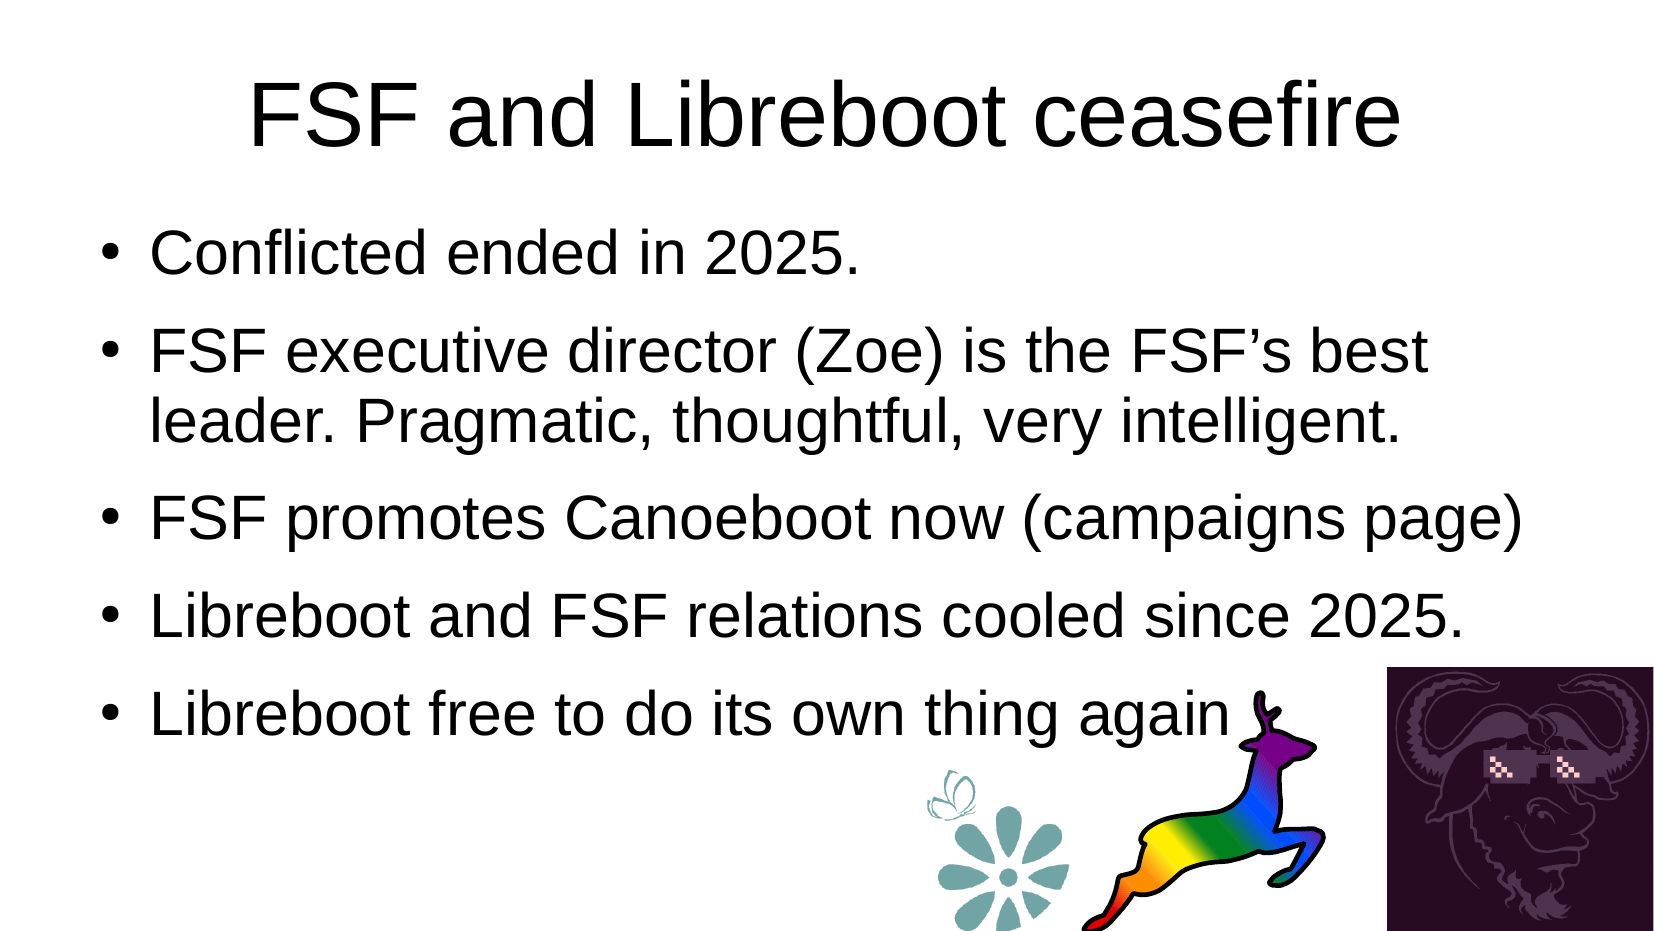

# FSF and Libreboot ceasefire
Conflicted ended in 2025.
FSF executive director (Zoe) is the FSF’s best leader. Pragmatic, thoughtful, very intelligent.
FSF promotes Canoeboot now (campaigns page)
Libreboot and FSF relations cooled since 2025.
Libreboot free to do its own thing again